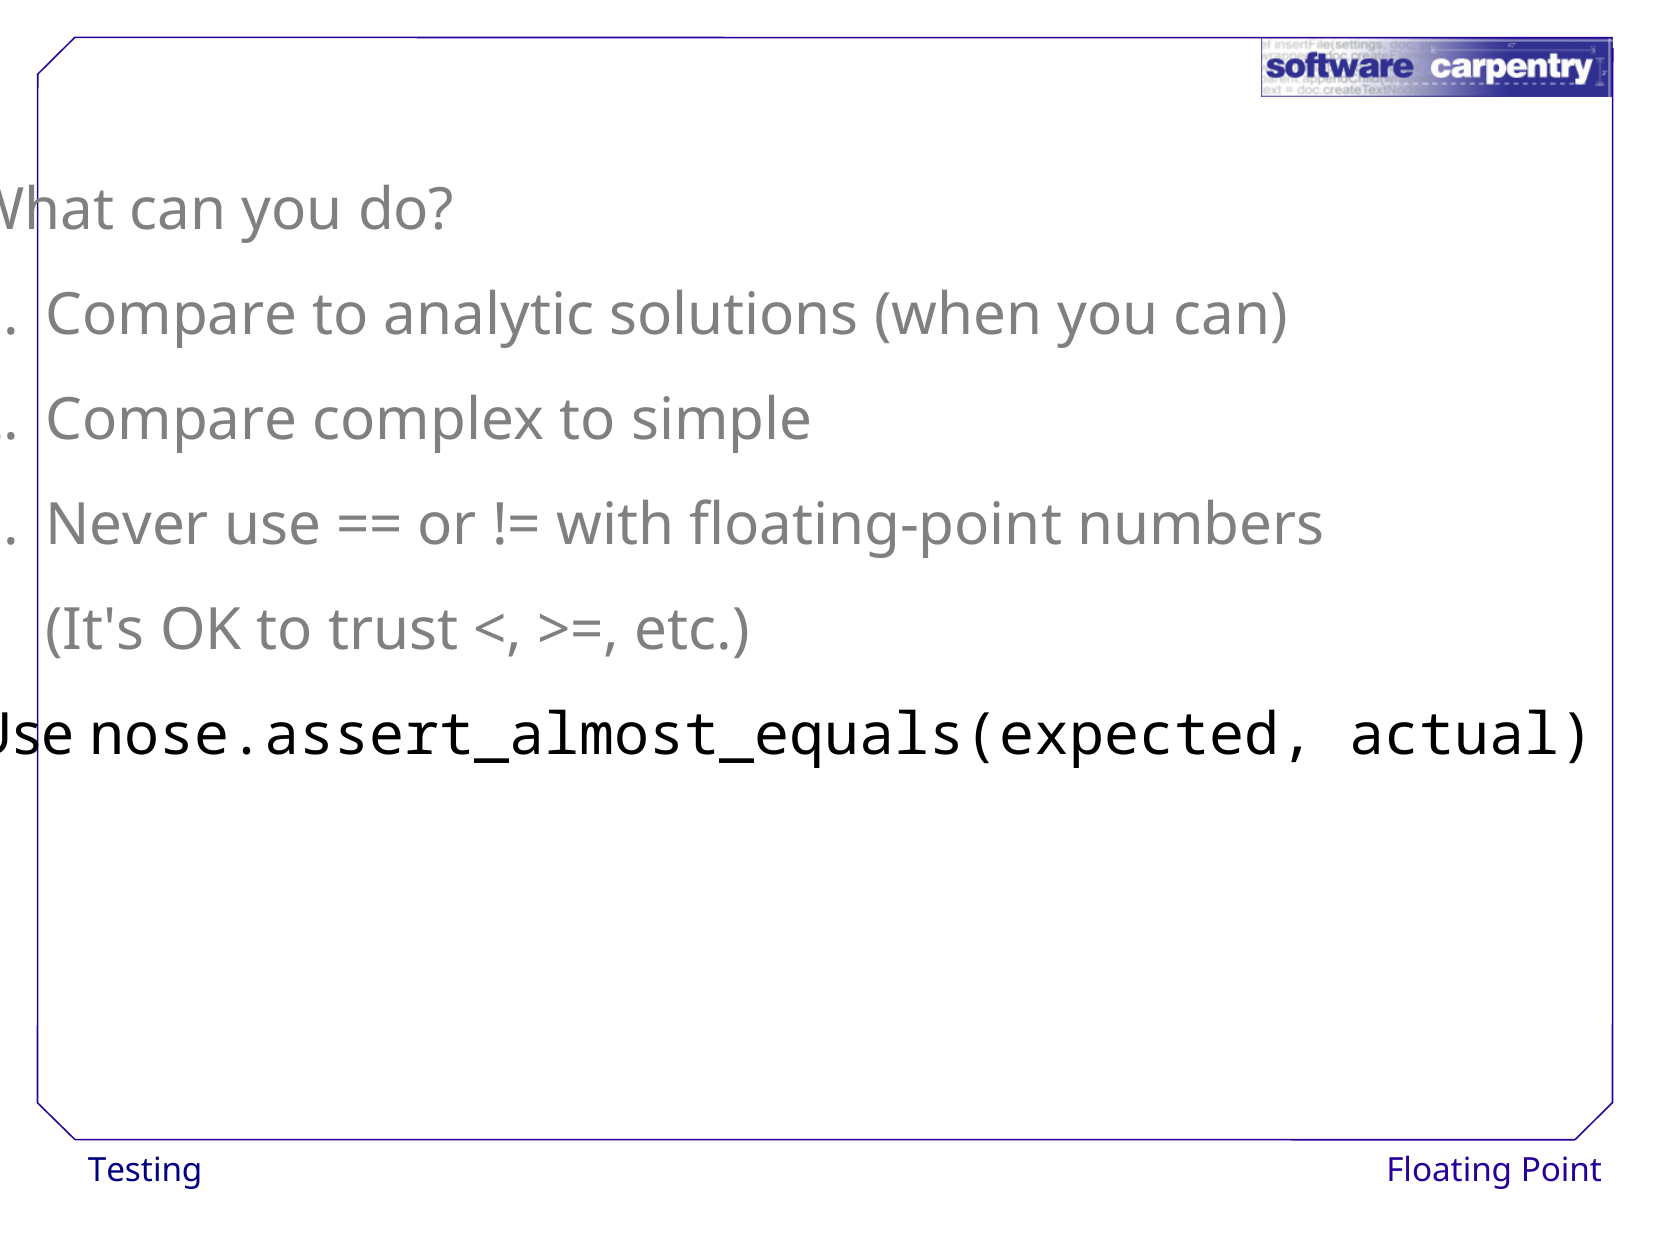

What can you do?
1.	Compare to analytic solutions (when you can)
2.	Compare complex to simple
3.	Never use == or != with floating-point numbers
	(It's OK to trust <, >=, etc.)
Use nose.assert_almost_equals(expected, actual)